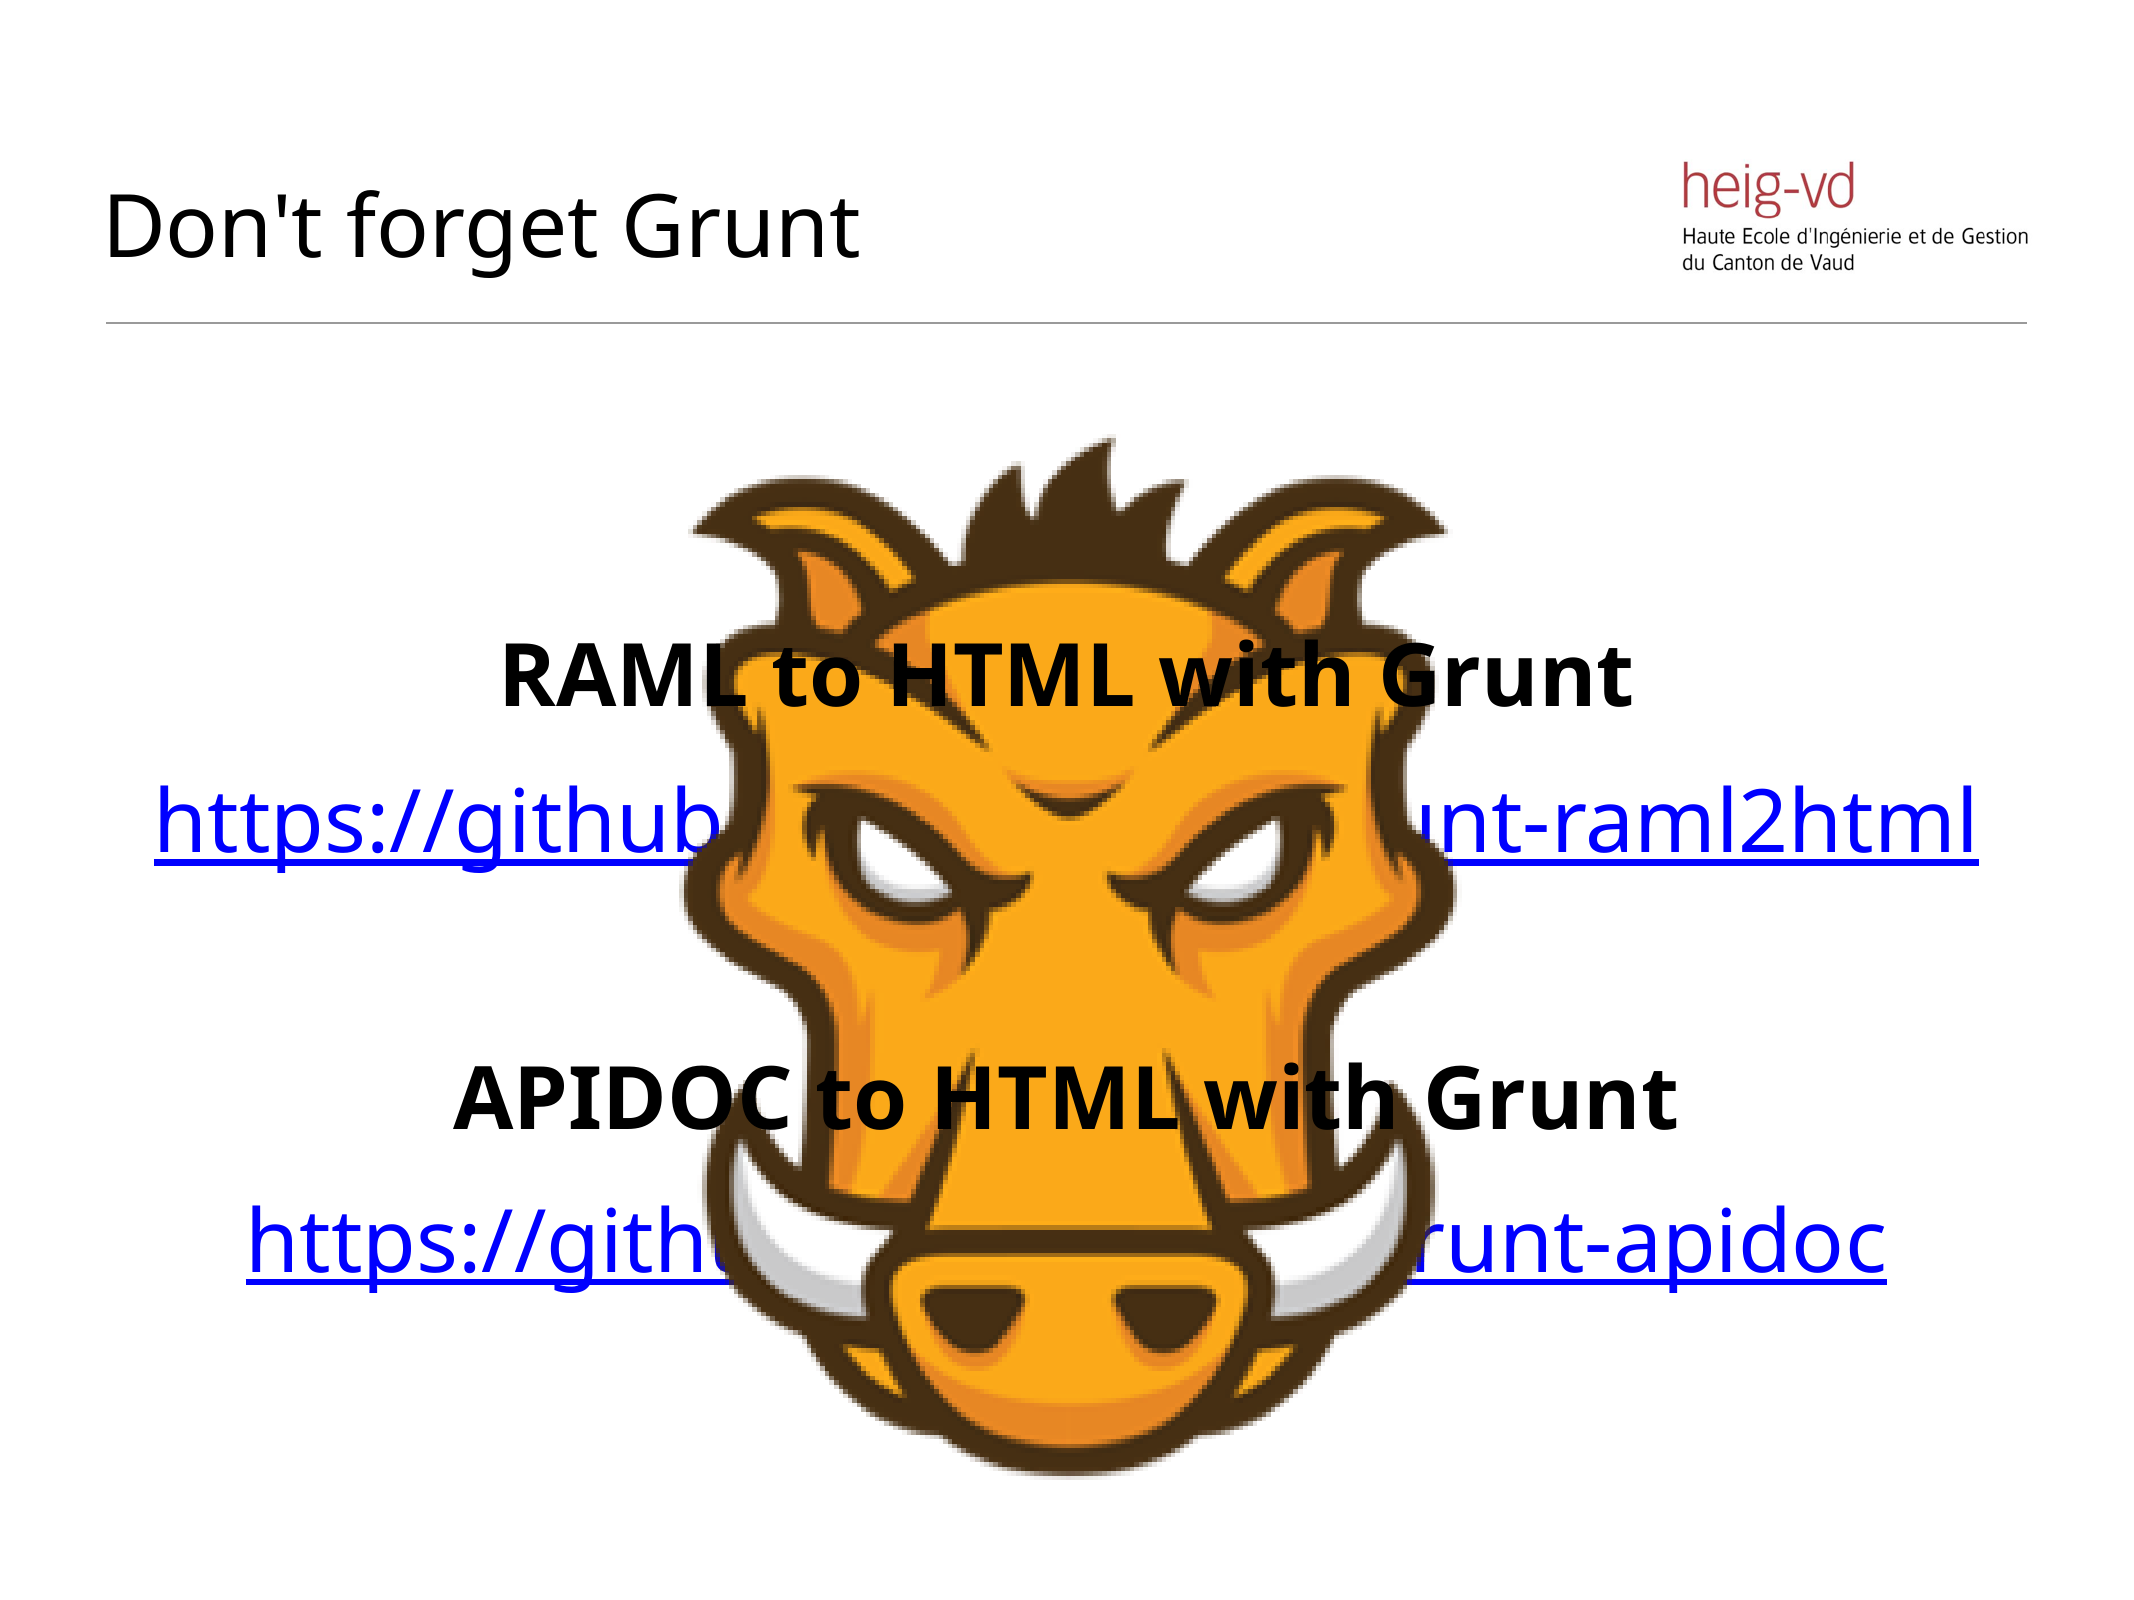

# Don't forget Grunt
RAML to HTML with Grunt
https://github.com/cybertk/grunt-raml2html
APIDOC to HTML with Grunt
https://github.com/apidoc/grunt-apidoc